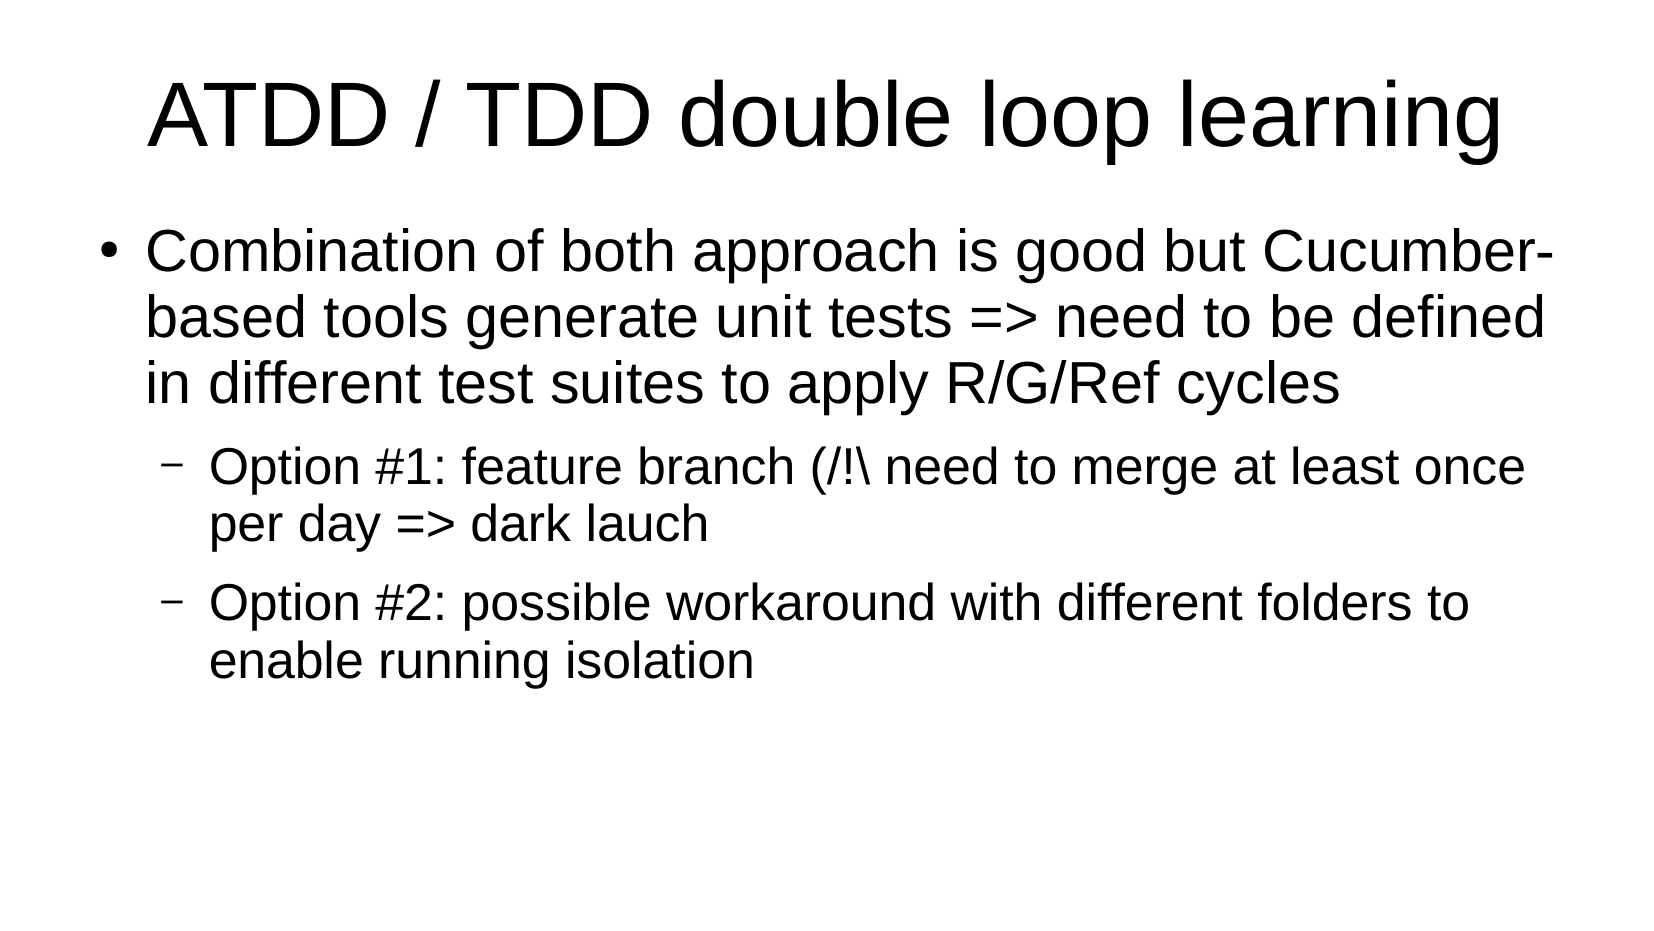

# ATDD / TDD double loop learning
Combination of both approach is good but Cucumber-based tools generate unit tests => need to be defined in different test suites to apply R/G/Ref cycles
Option #1: feature branch (/!\ need to merge at least once per day => dark lauch
Option #2: possible workaround with different folders to enable running isolation